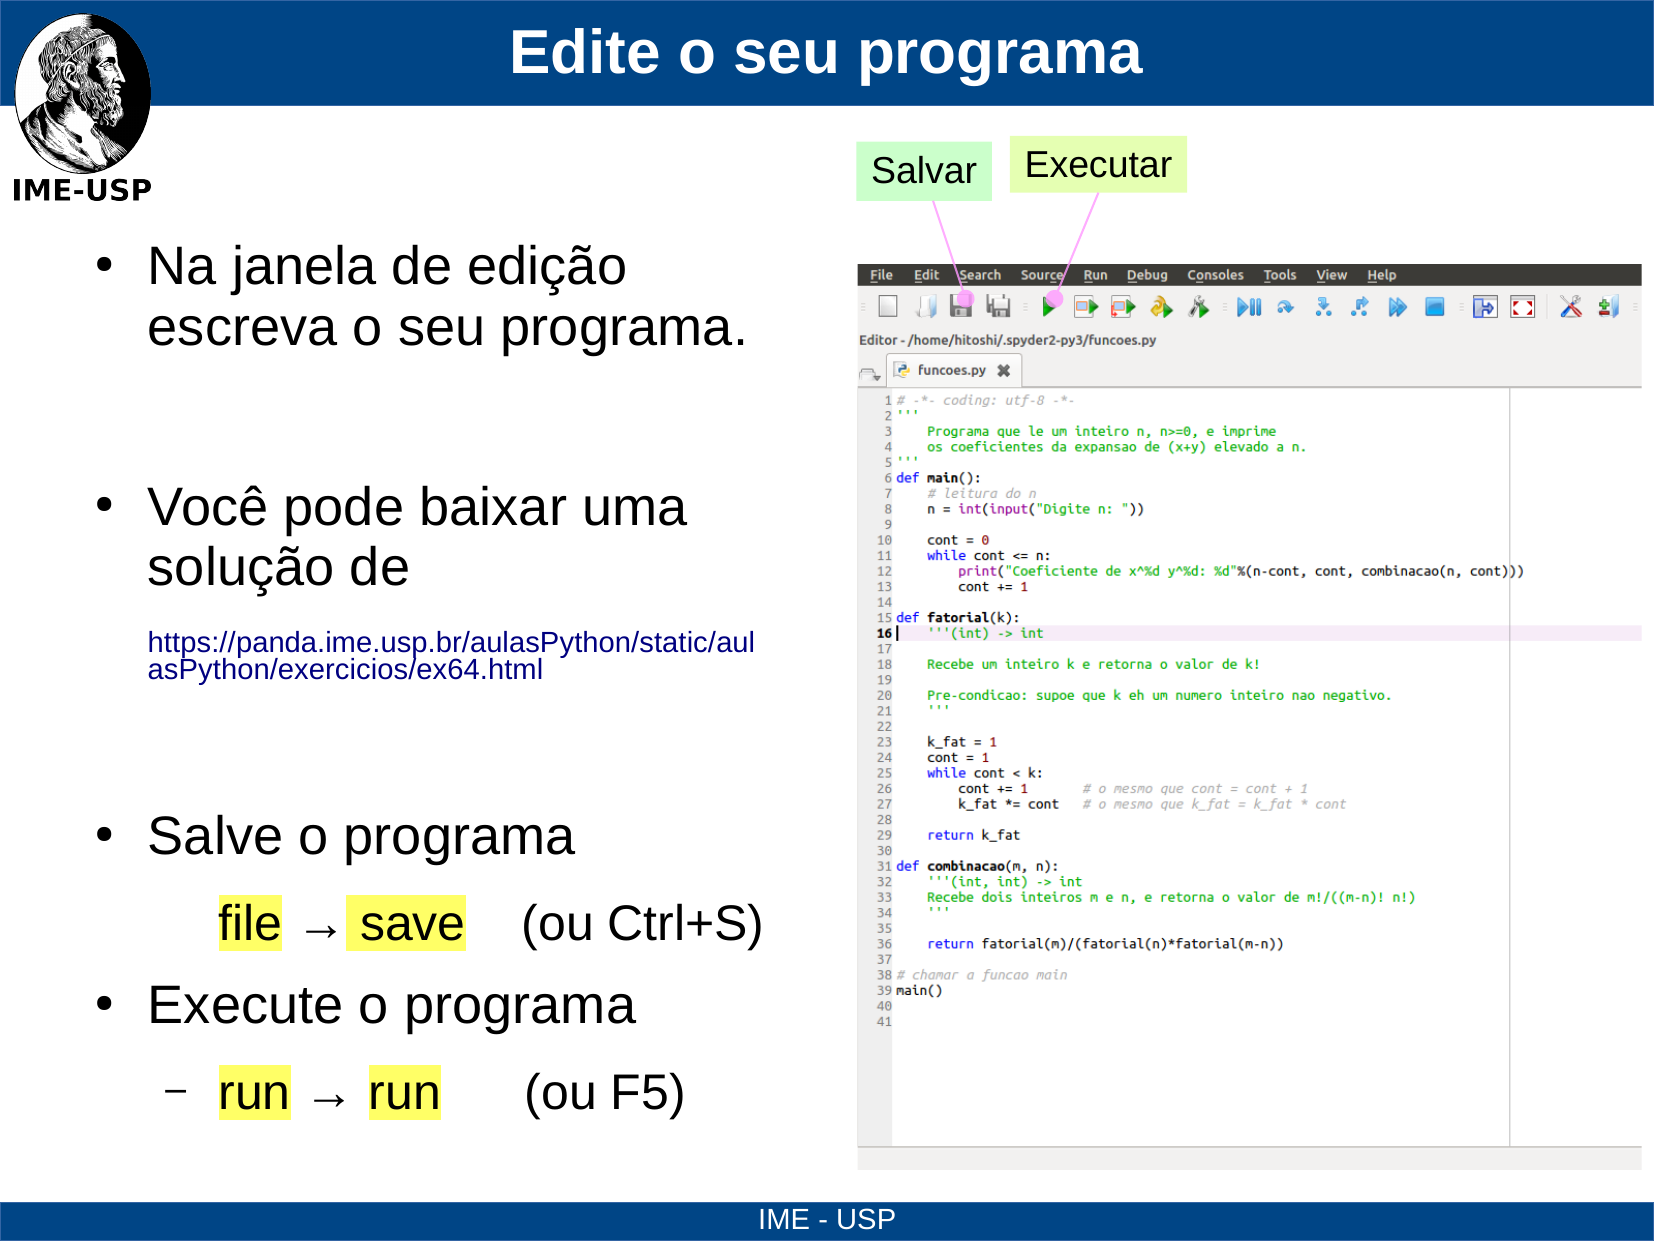

# Edite o seu programa
Executar
Salvar
Na janela de edição escreva o seu programa.
Você pode baixar uma solução de
https://panda.ime.usp.br/aulasPython/static/aulasPython/exercicios/ex64.html
Salve o programa
file → save (ou Ctrl+S)
Execute o programa
run → run (ou F5)